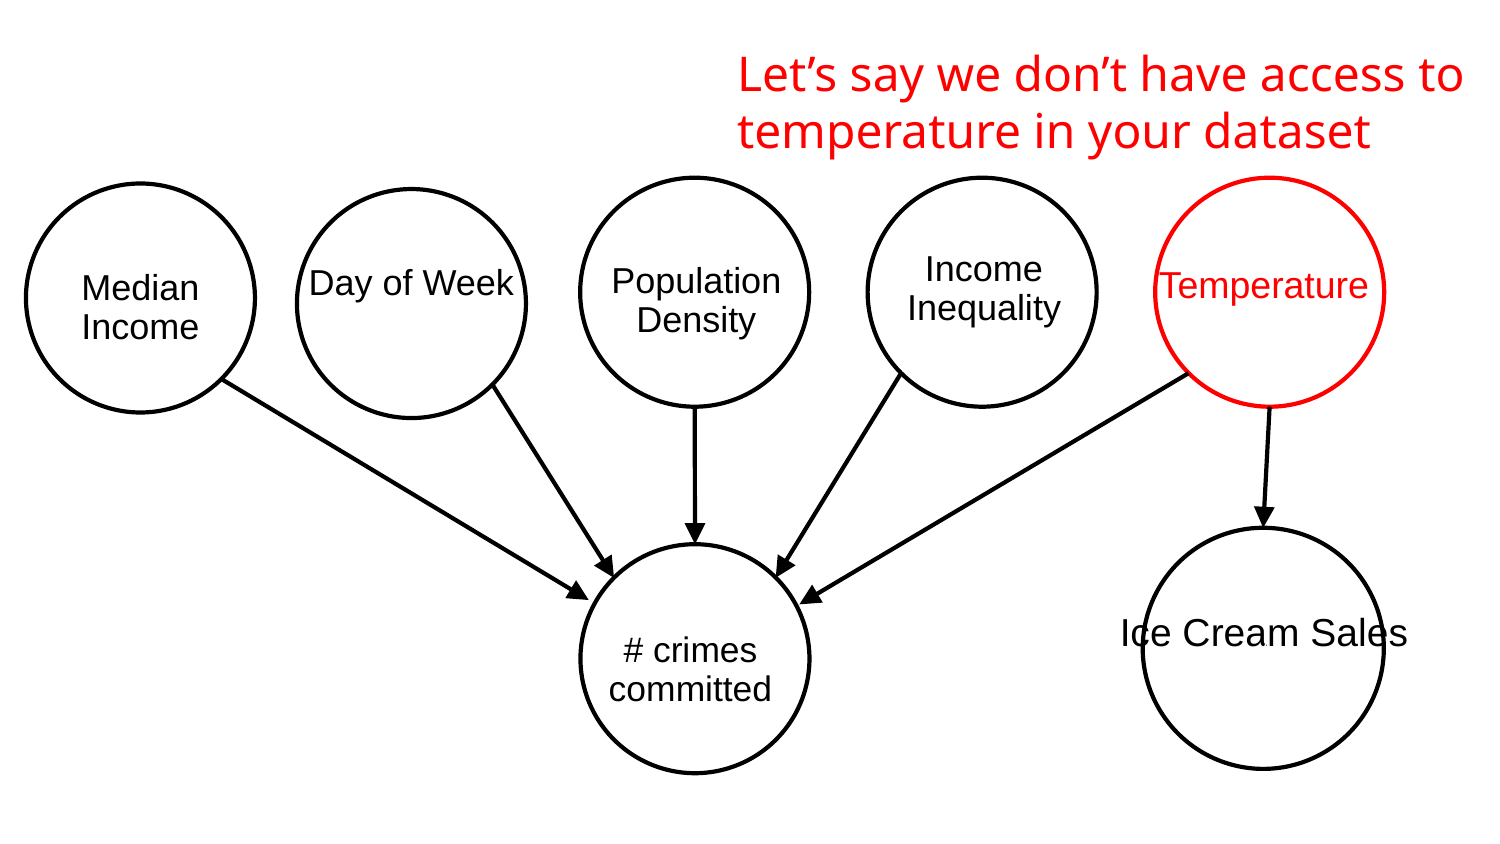

# Let’s say we don’t have access to temperature in your dataset
Income Inequality
Population Density
Day of Week
Temperature
Median Income
/
Ice Cream Sales
# crimes committed